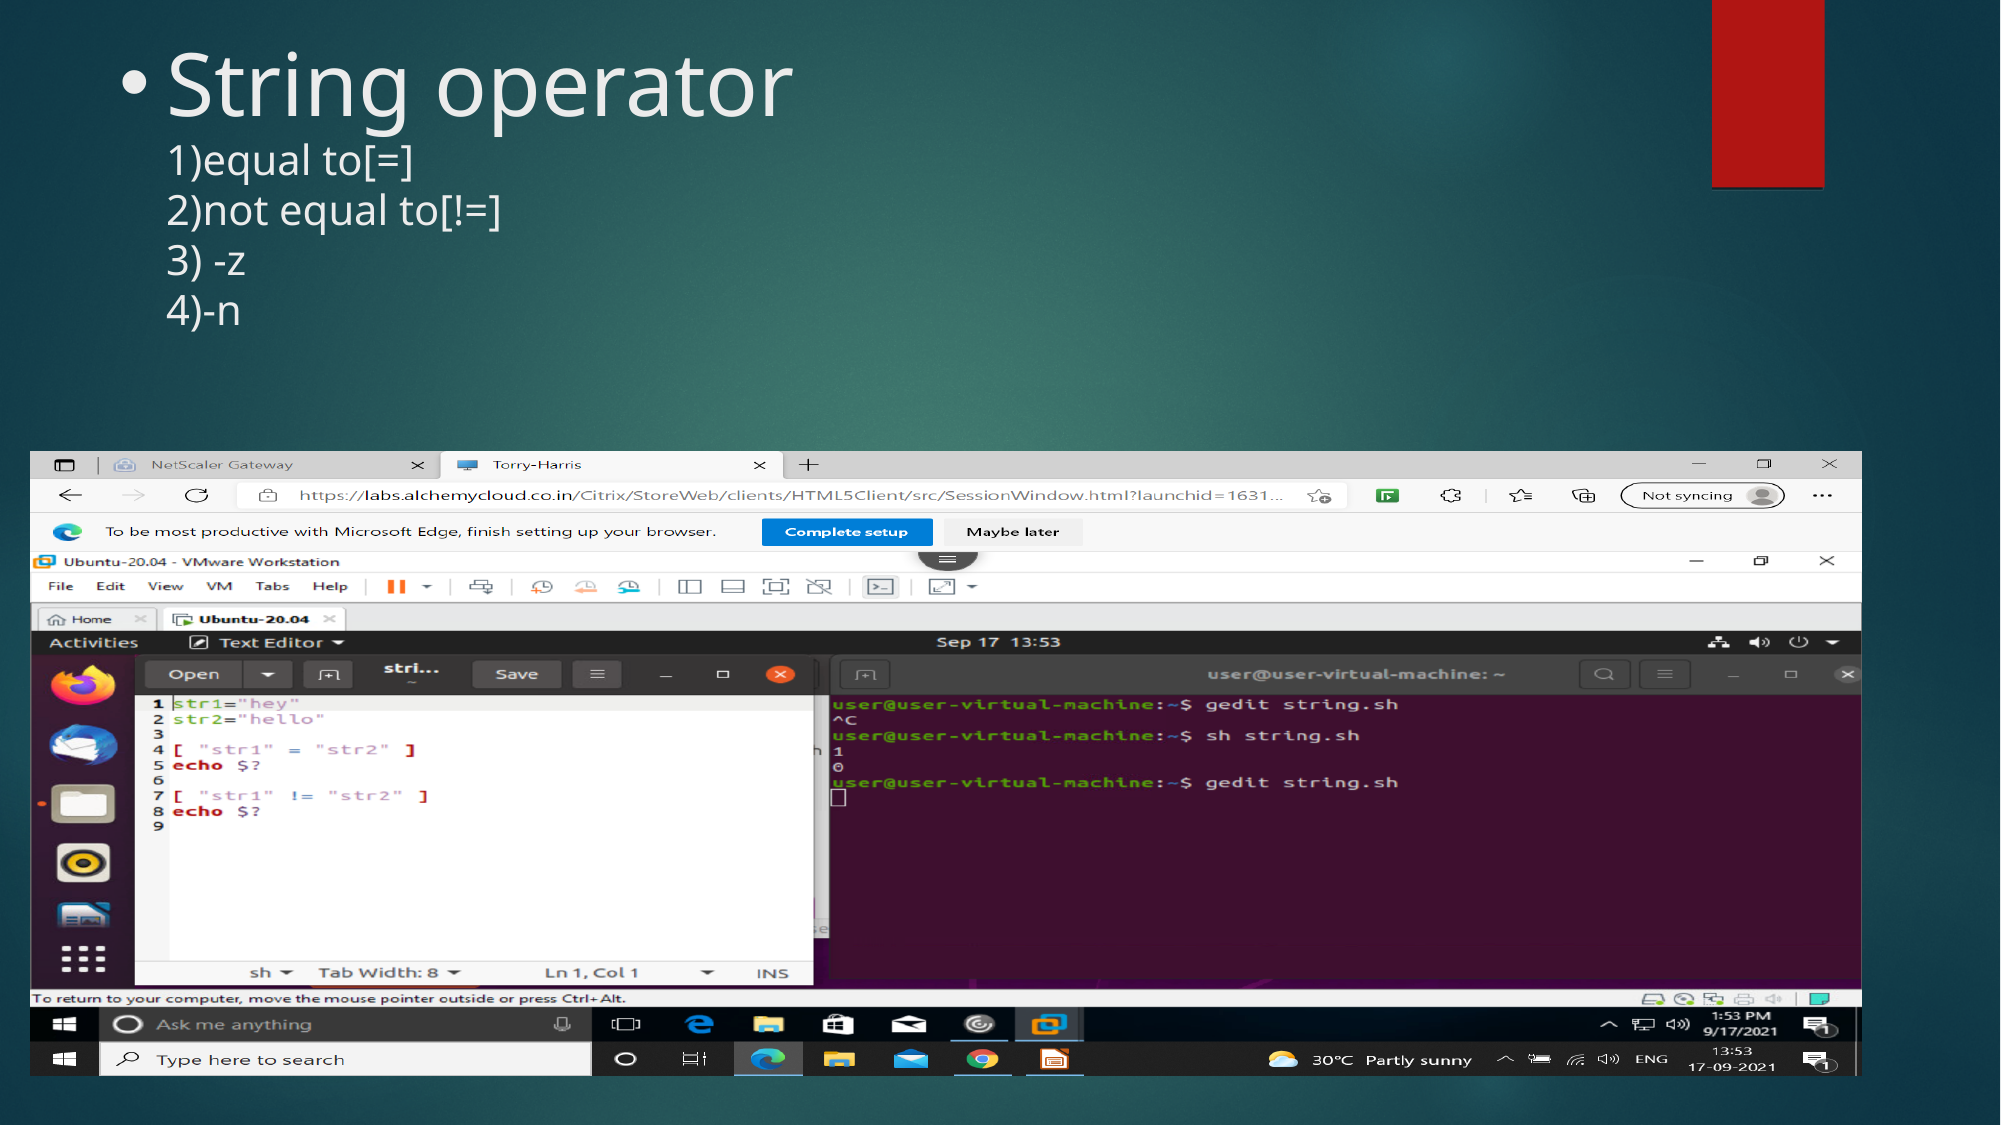

# String operator 1)equal to[=] 2)not equal to[!=] 3) -z 4)-n